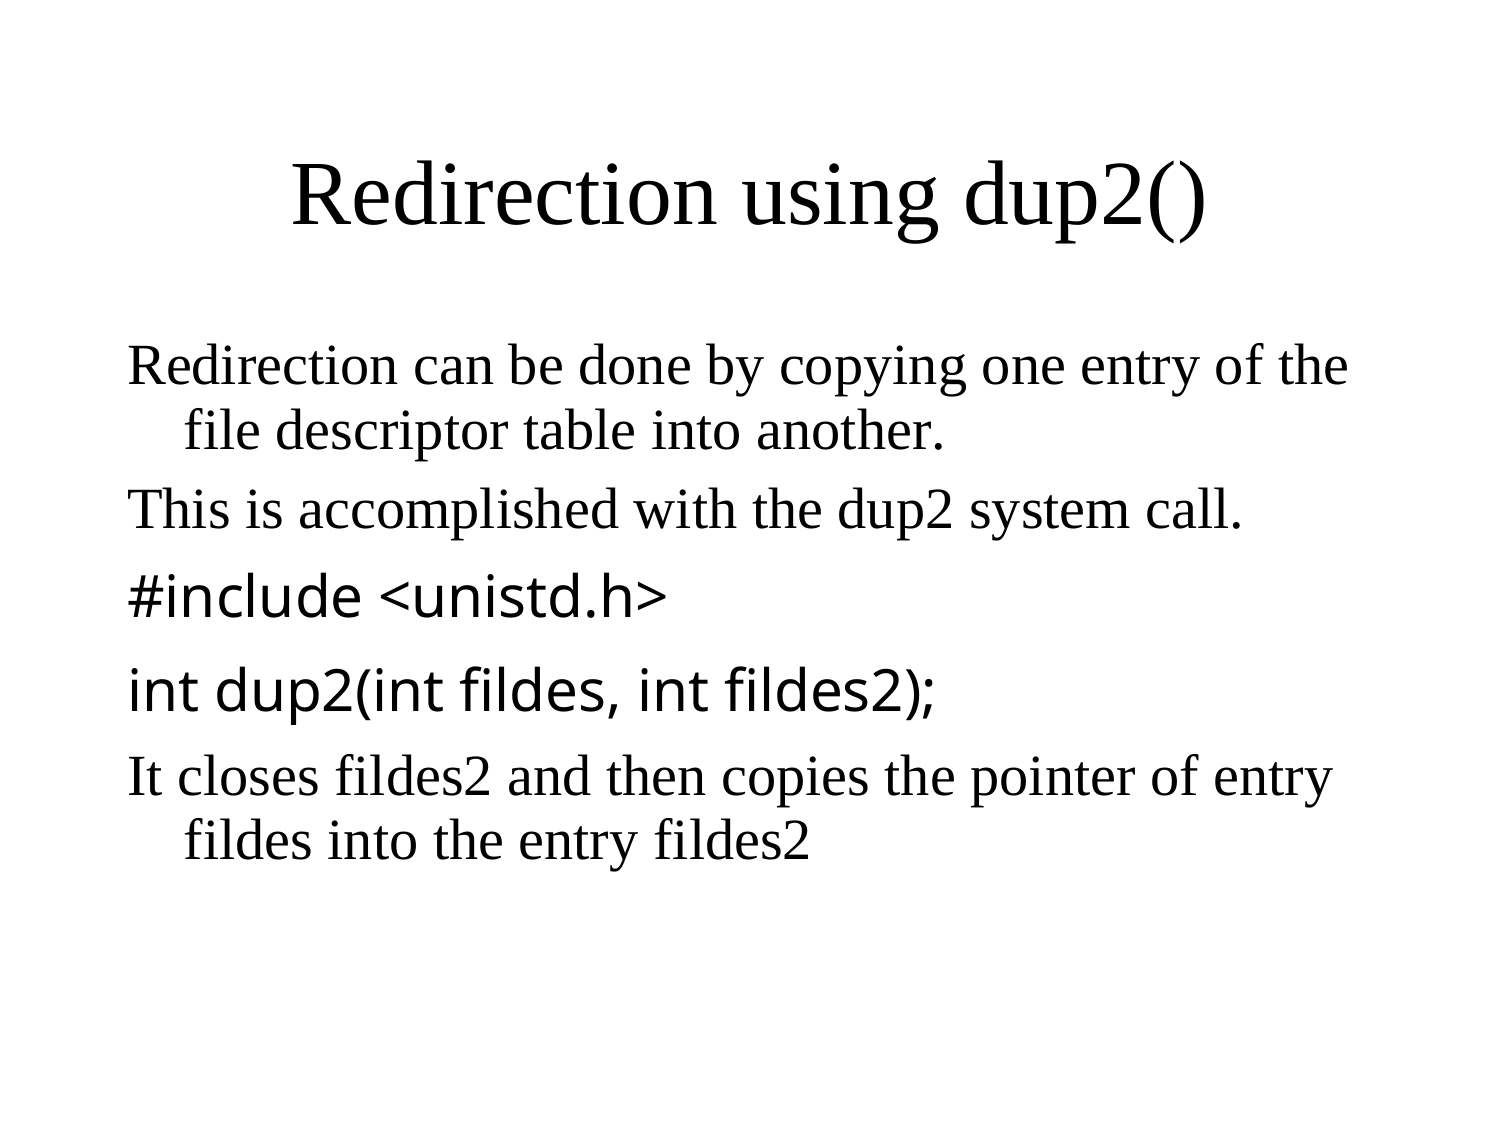

# Redirection using dup2()
Redirection can be done by copying one entry of the file descriptor table into another.
This is accomplished with the dup2 system call.
#include <unistd.h>
int dup2(int fildes, int fildes2);
It closes fildes2 and then copies the pointer of entry fildes into the entry fildes2